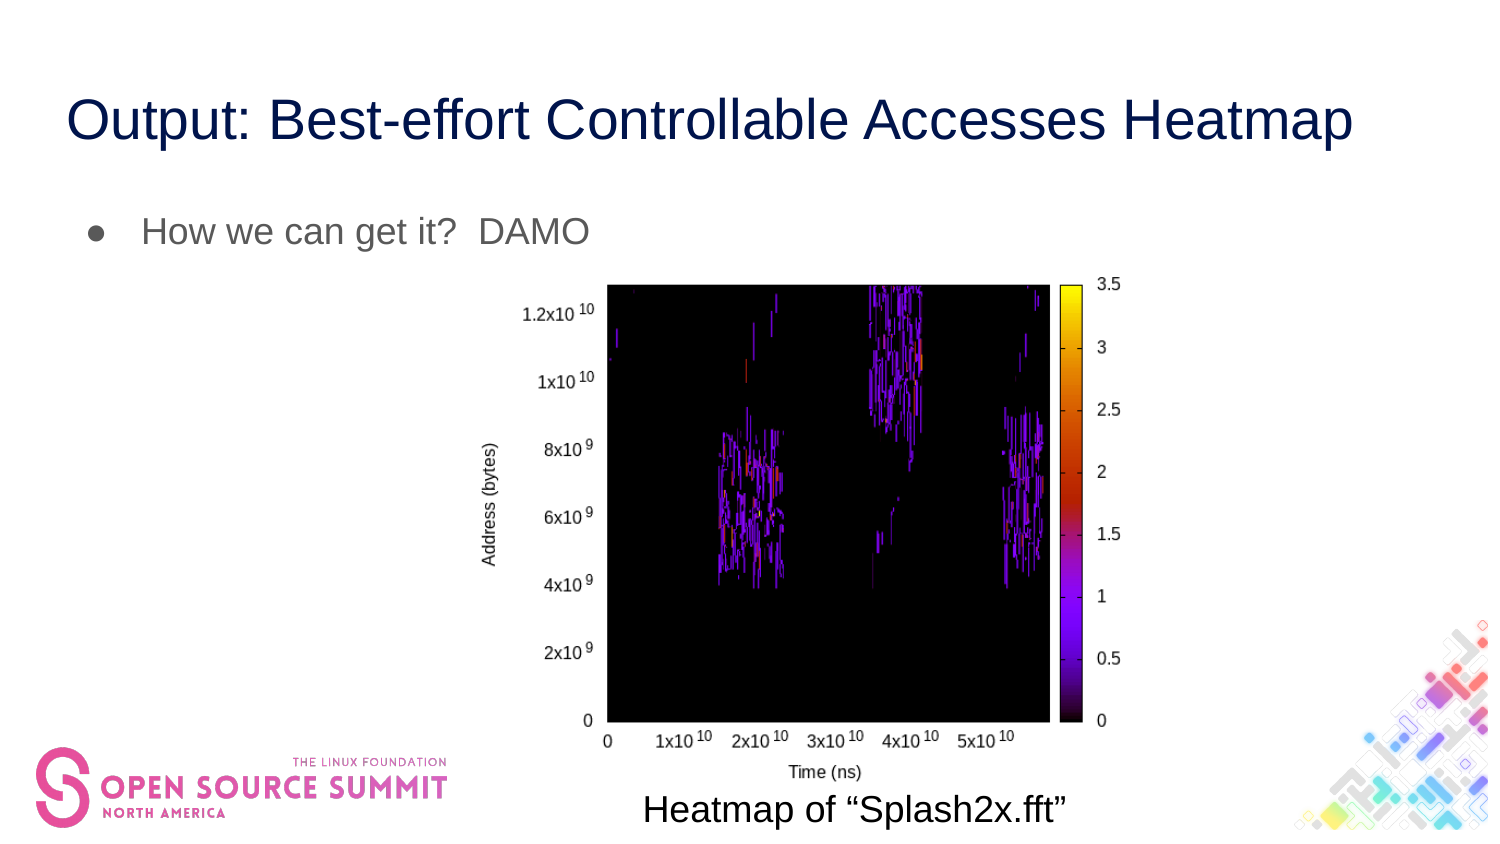

# Output: Best-effort Controllable Accesses Heatmap
How we can get it? DAMO
Heatmap of “Splash2x.fft”